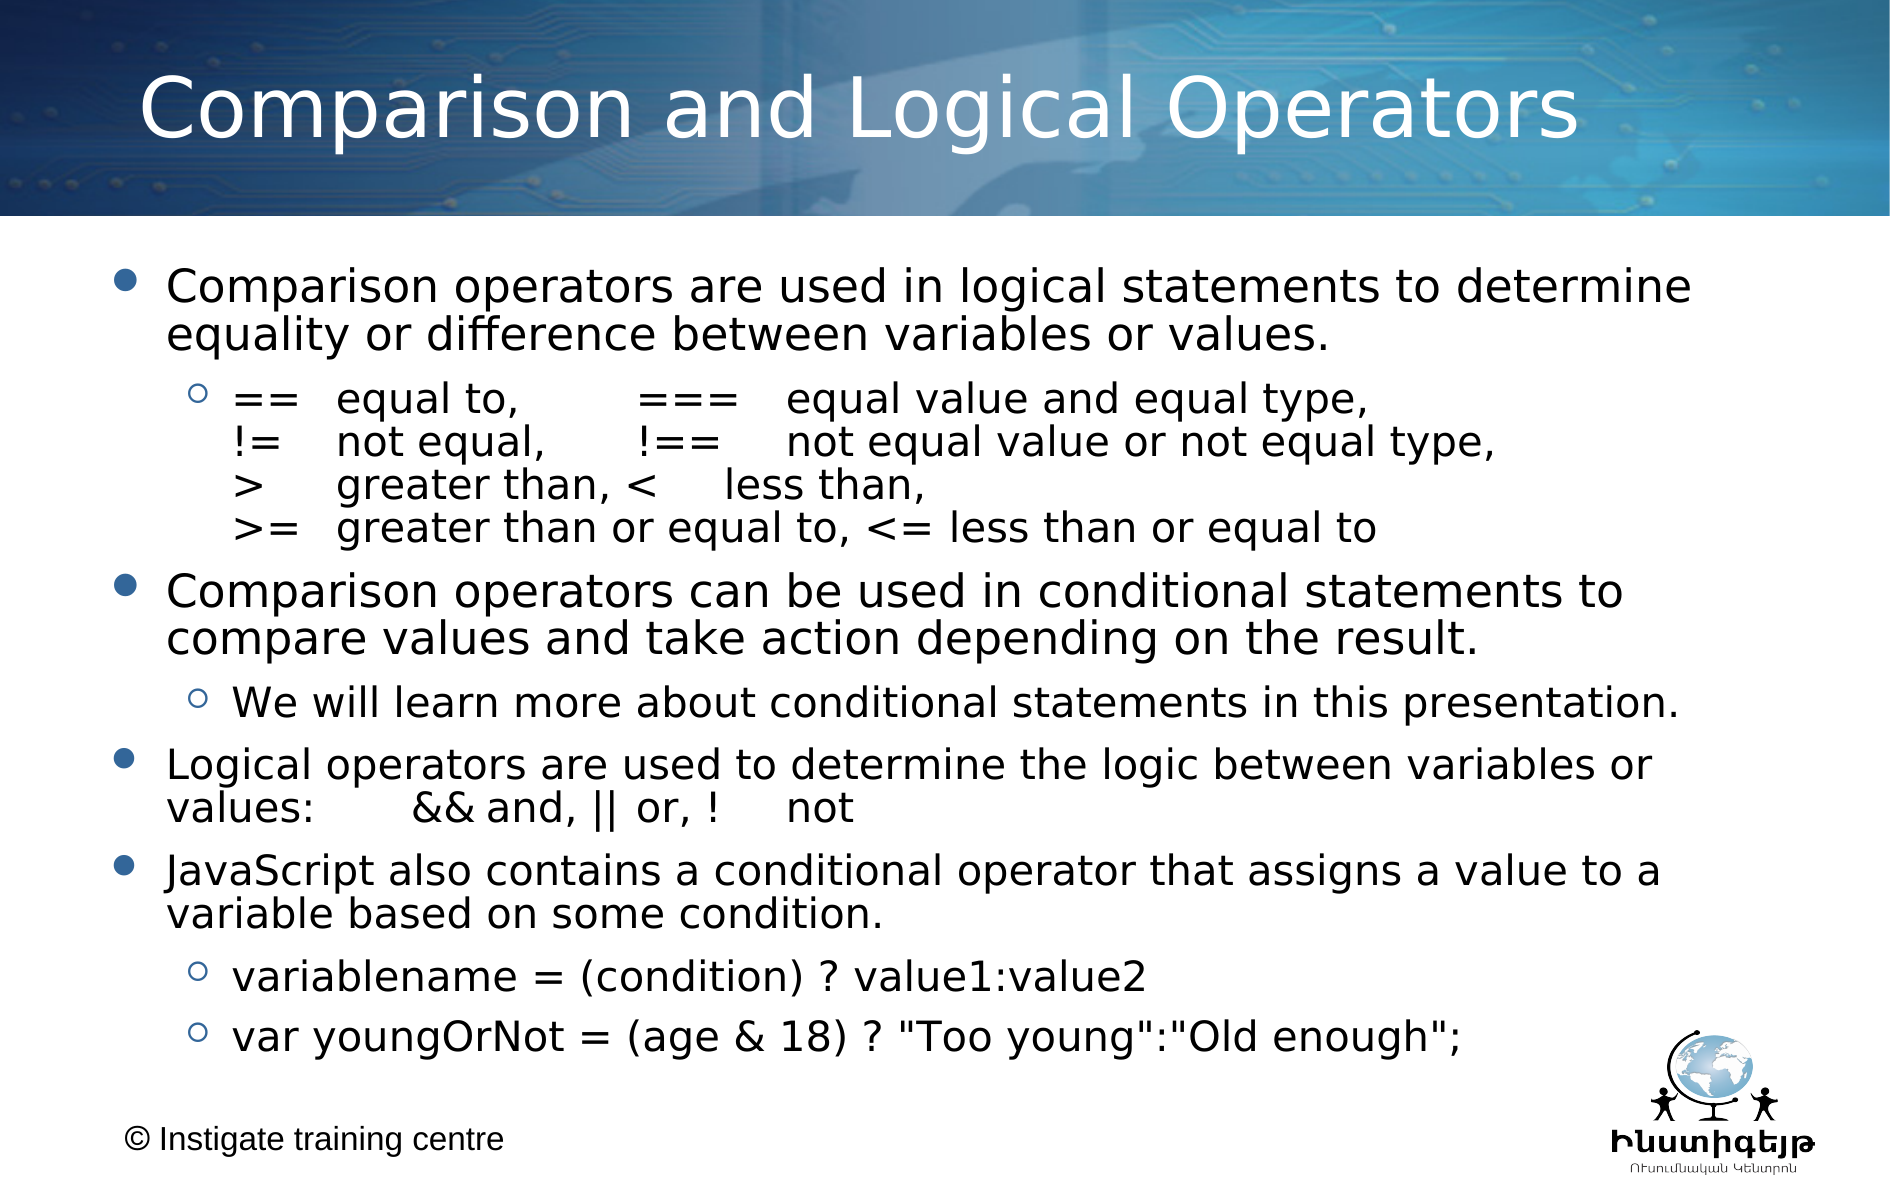

Comparison and Logical Operators
# Comparison operators are used in logical statements to determine equality or difference between variables or values.
==	equal to, 		===	equal value and equal type,
!=	not equal, 		!==	not equal value or not equal type,
>	greater than, <	 less than,
>=	greater than or equal to, <=	 less than or equal to
Comparison operators can be used in conditional statements to compare values and take action depending on the result.
We will learn more about conditional statements in this presentation.
Logical operators are used to determine the logic between variables or values:		&&	and, ||	or, !	not
JavaScript also contains a conditional operator that assigns a value to a variable based on some condition.
variablename = (condition) ? value1:value2
var youngOrNot = (age & 18) ? "Too young":"Old enough";